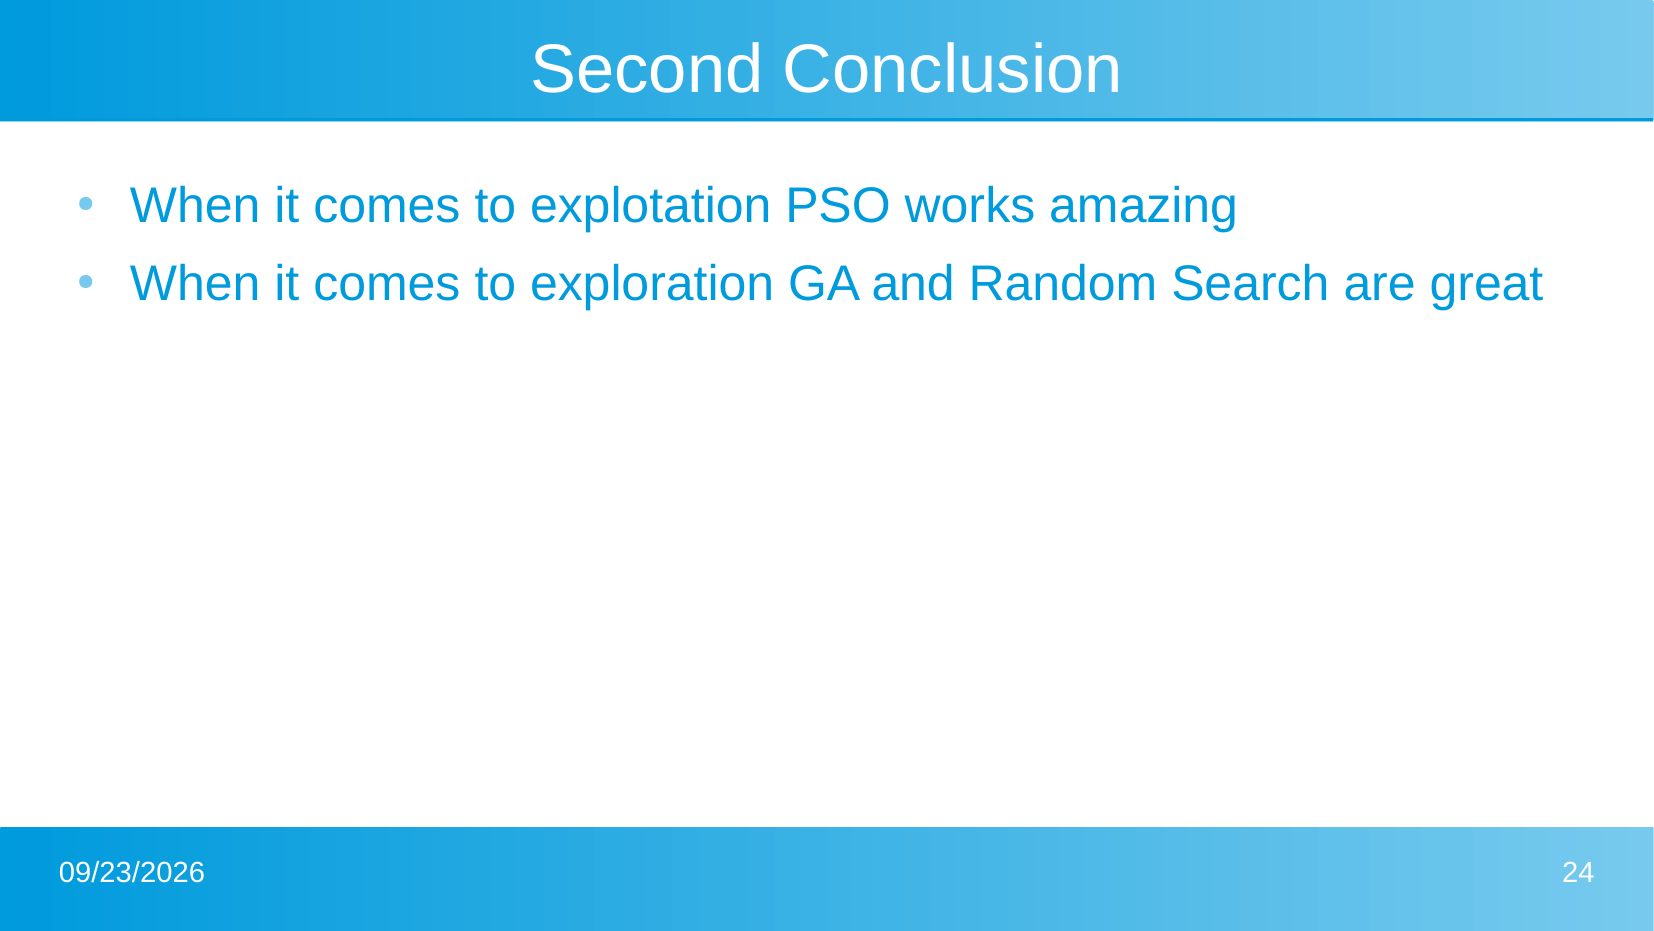

# Second Conclusion
When it comes to explotation PSO works amazing
When it comes to exploration GA and Random Search are great
24